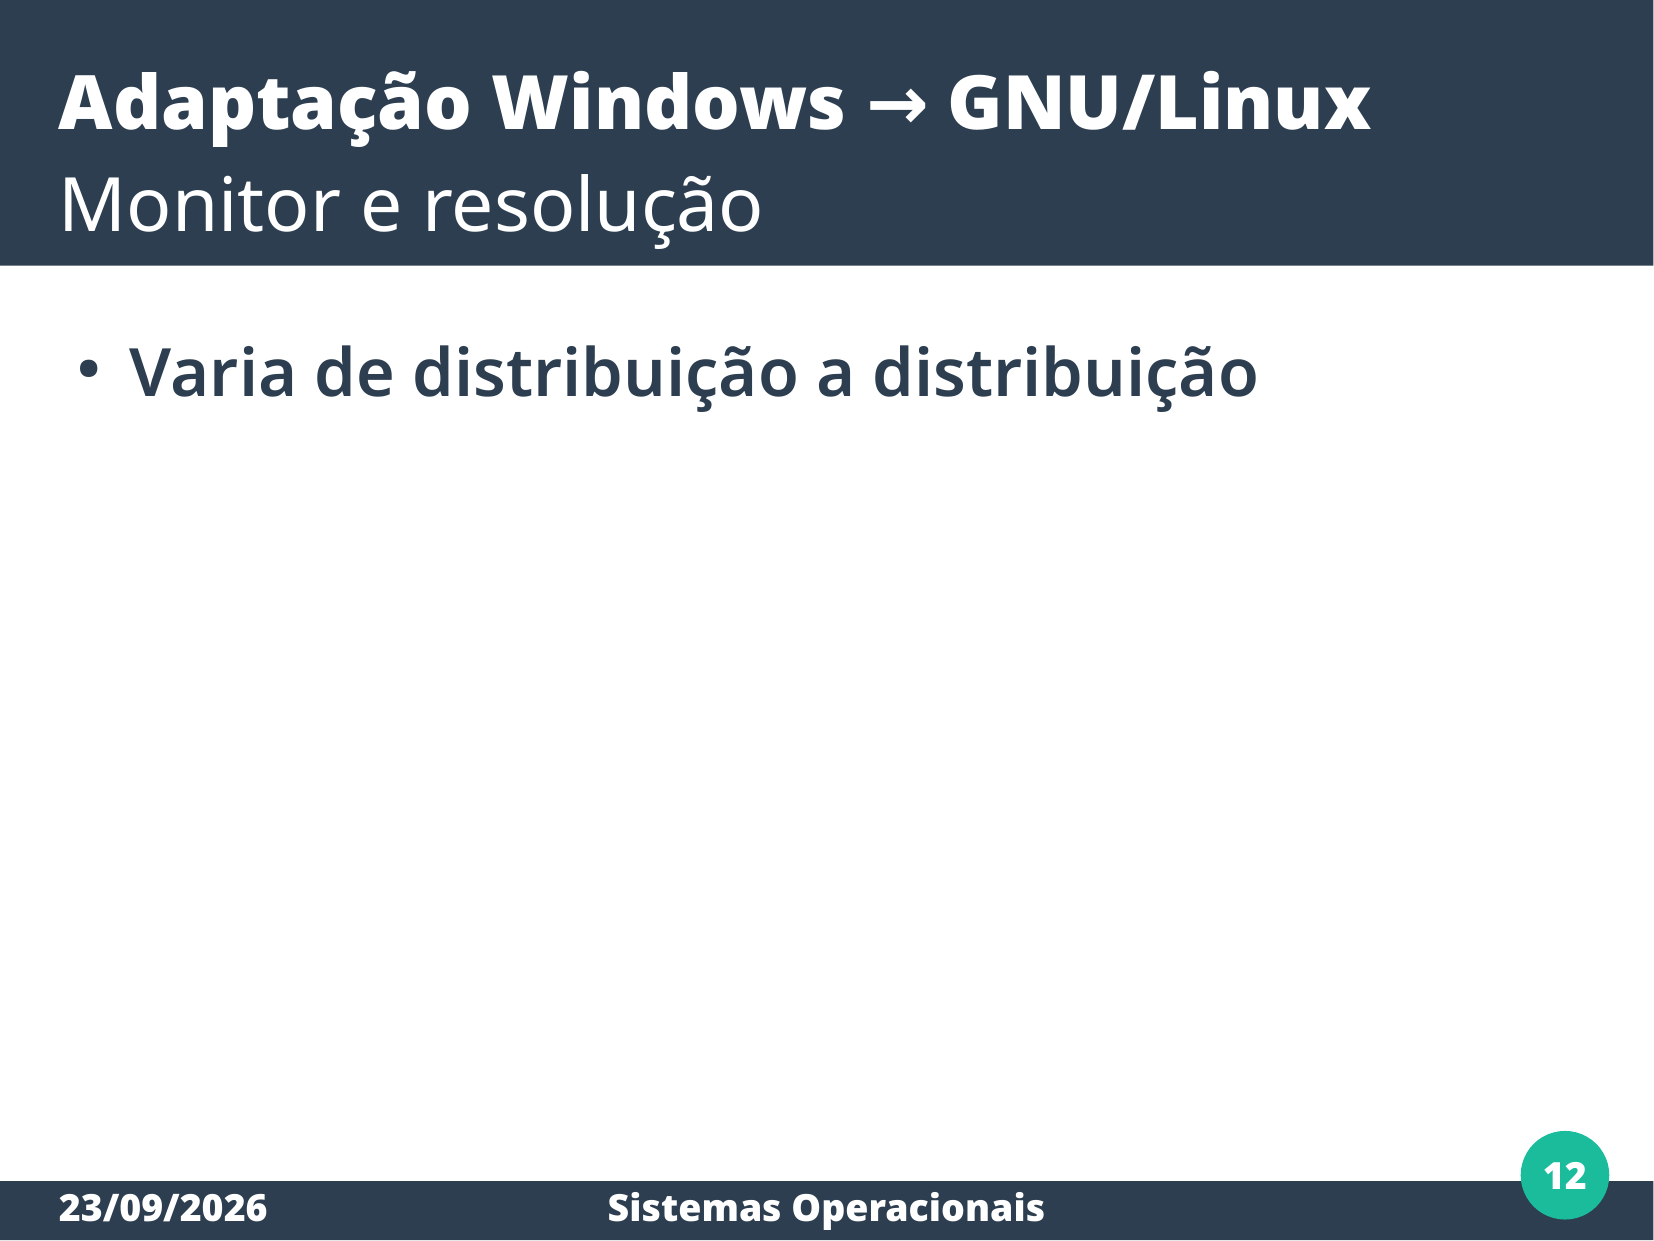

# Adaptação Windows → GNU/Linux Monitor e resolução
Varia de distribuição a distribuição
12
Sistemas Operacionais